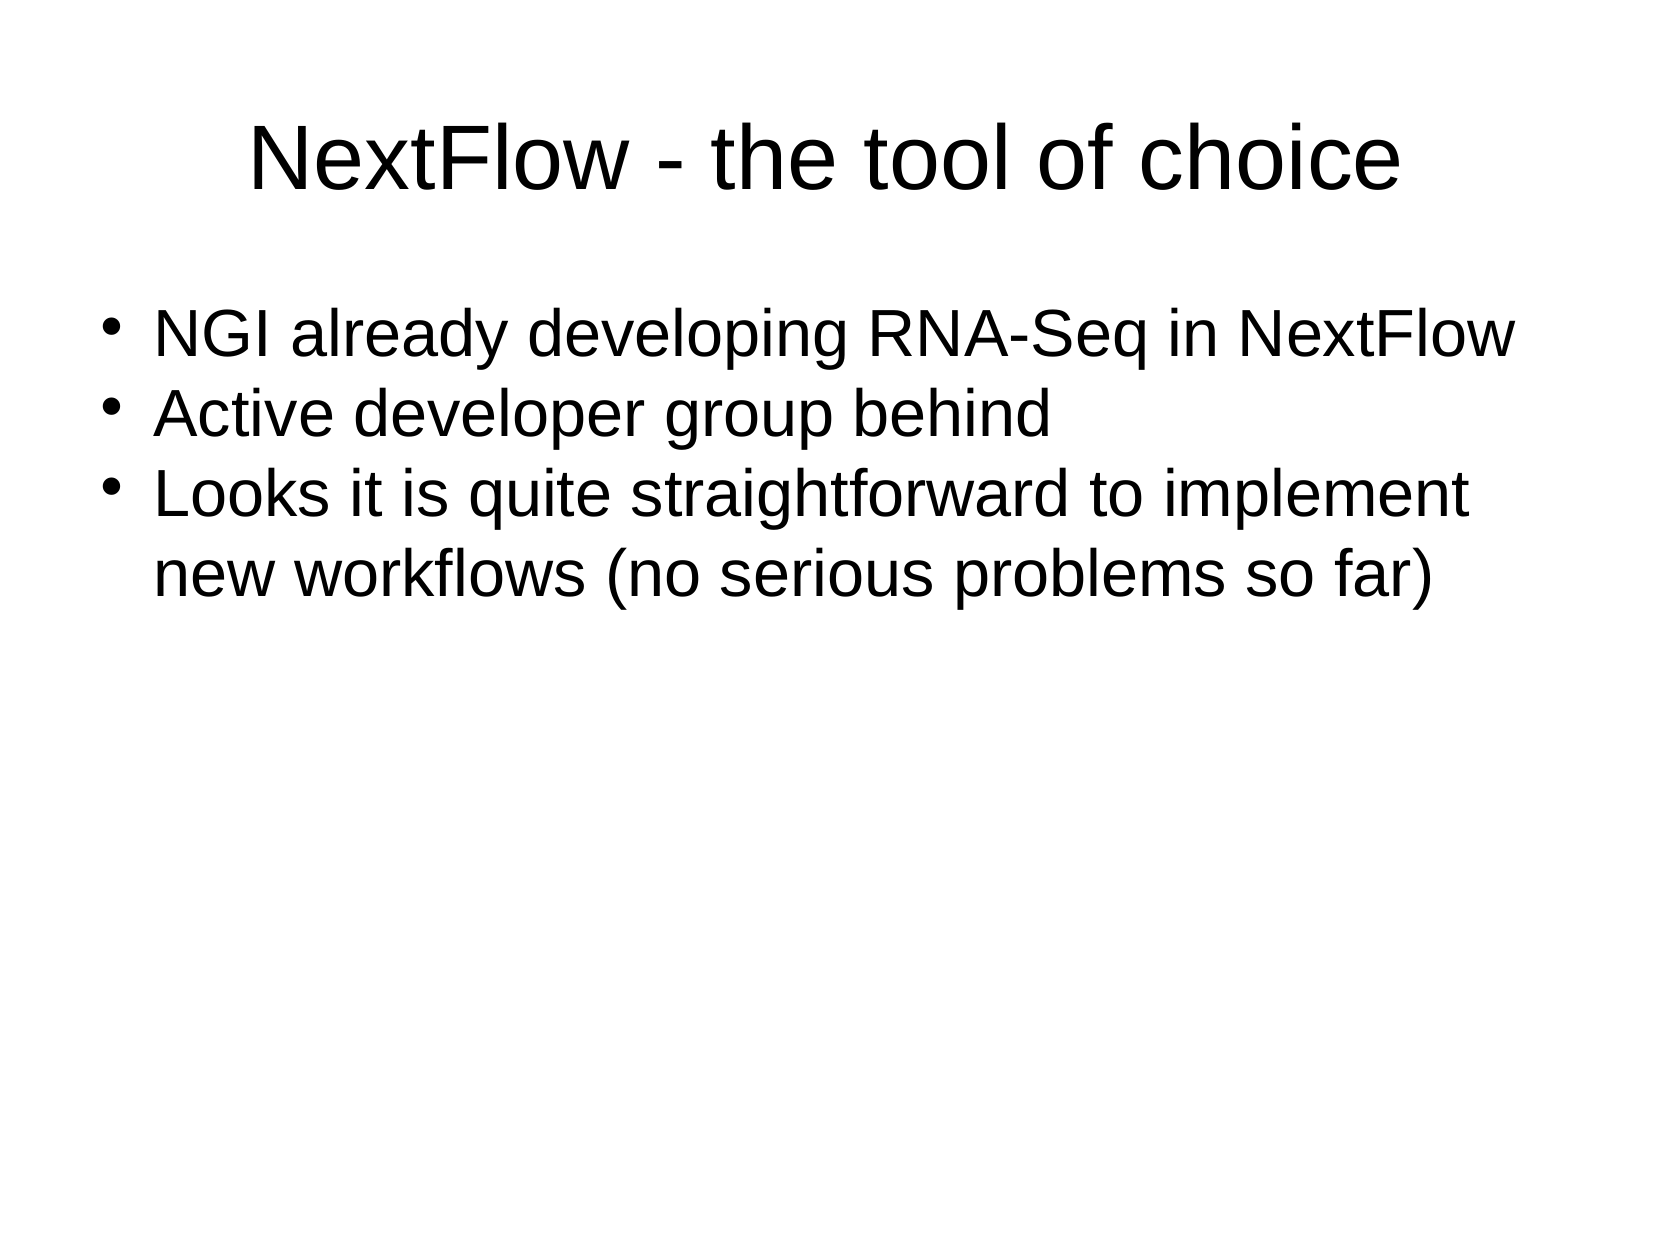

NextFlow - the tool of choice
NGI already developing RNA-Seq in NextFlow
Active developer group behind
Looks it is quite straightforward to implement new workflows (no serious problems so far)